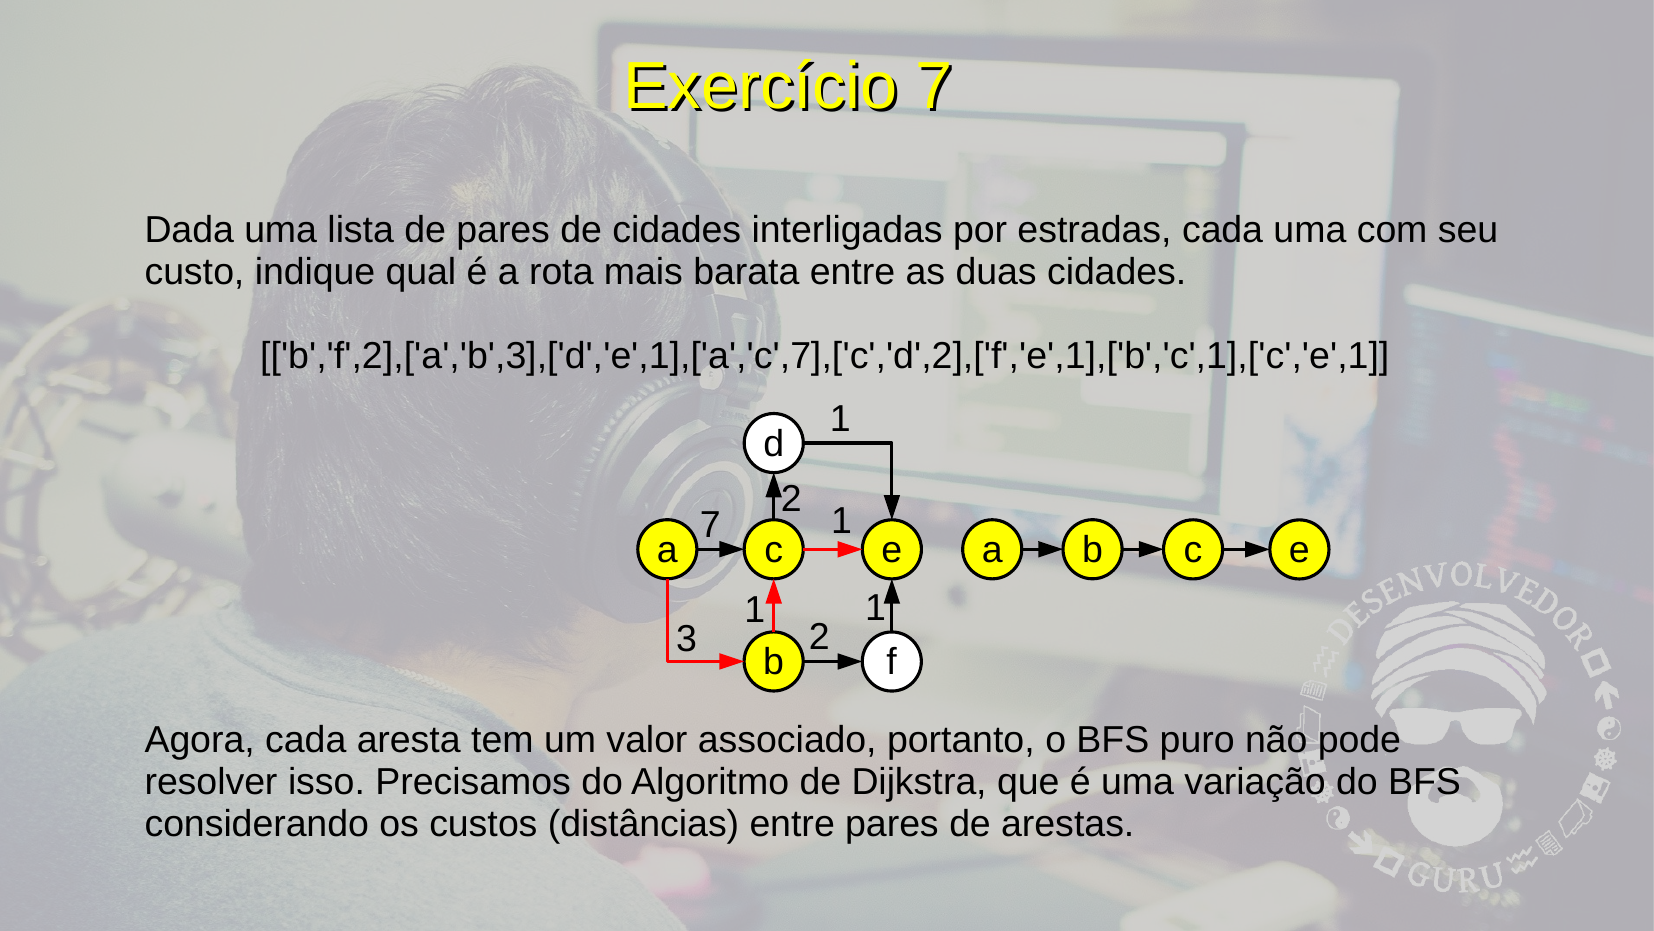

Exercício 7
Dada uma lista de pares de cidades interligadas por estradas, cada uma com seu custo, indique qual é a rota mais barata entre as duas cidades.
 [['b','f',2],['a','b',3],['d','e',1],['a','c',7],['c','d',2],['f','e',1],['b','c',1],['c','e',1]]
1
d
2
1
7
a
c
e
1
1
2
3
b
f
b
a
c
e
Agora, cada aresta tem um valor associado, portanto, o BFS puro não pode resolver isso. Precisamos do Algoritmo de Dijkstra, que é uma variação do BFS considerando os custos (distâncias) entre pares de arestas.